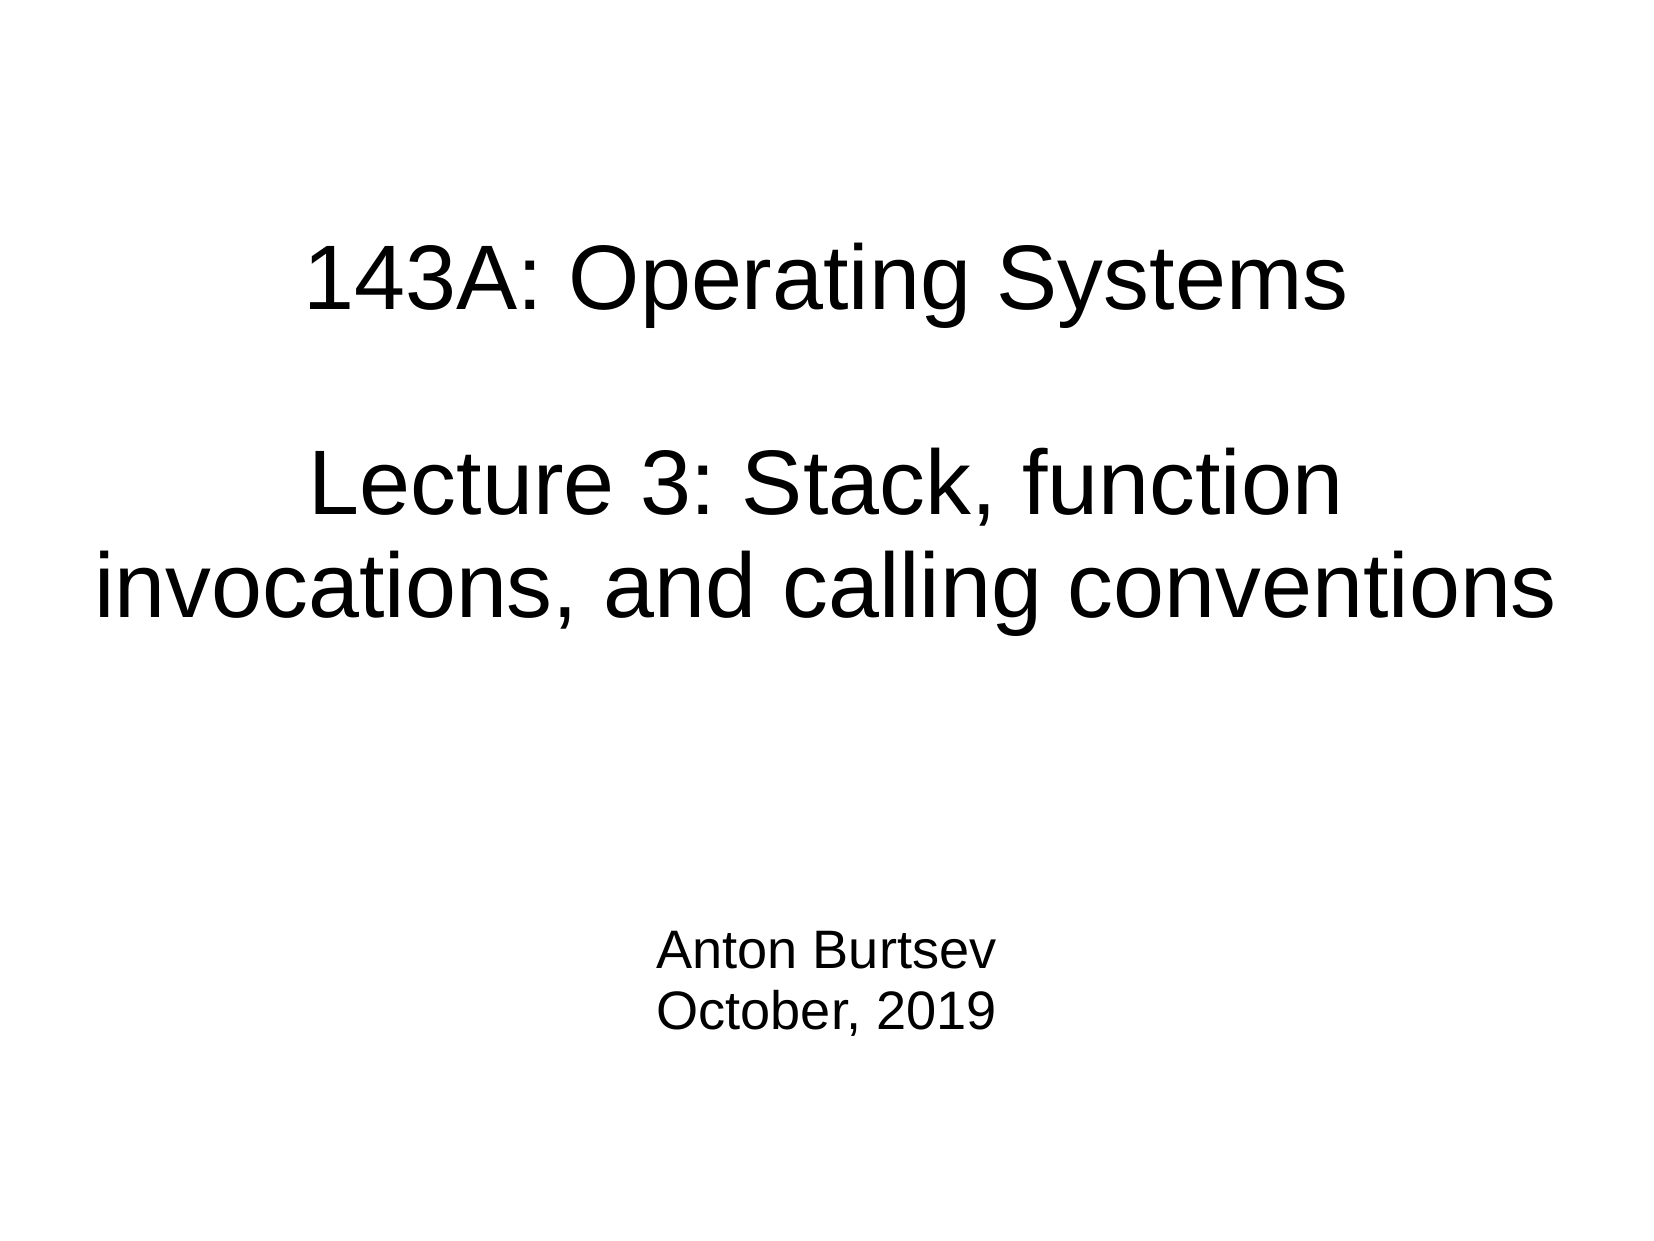

# 143A: Operating Systems Lecture 3: Stack, function invocations, and calling conventions
Anton Burtsev
October, 2019